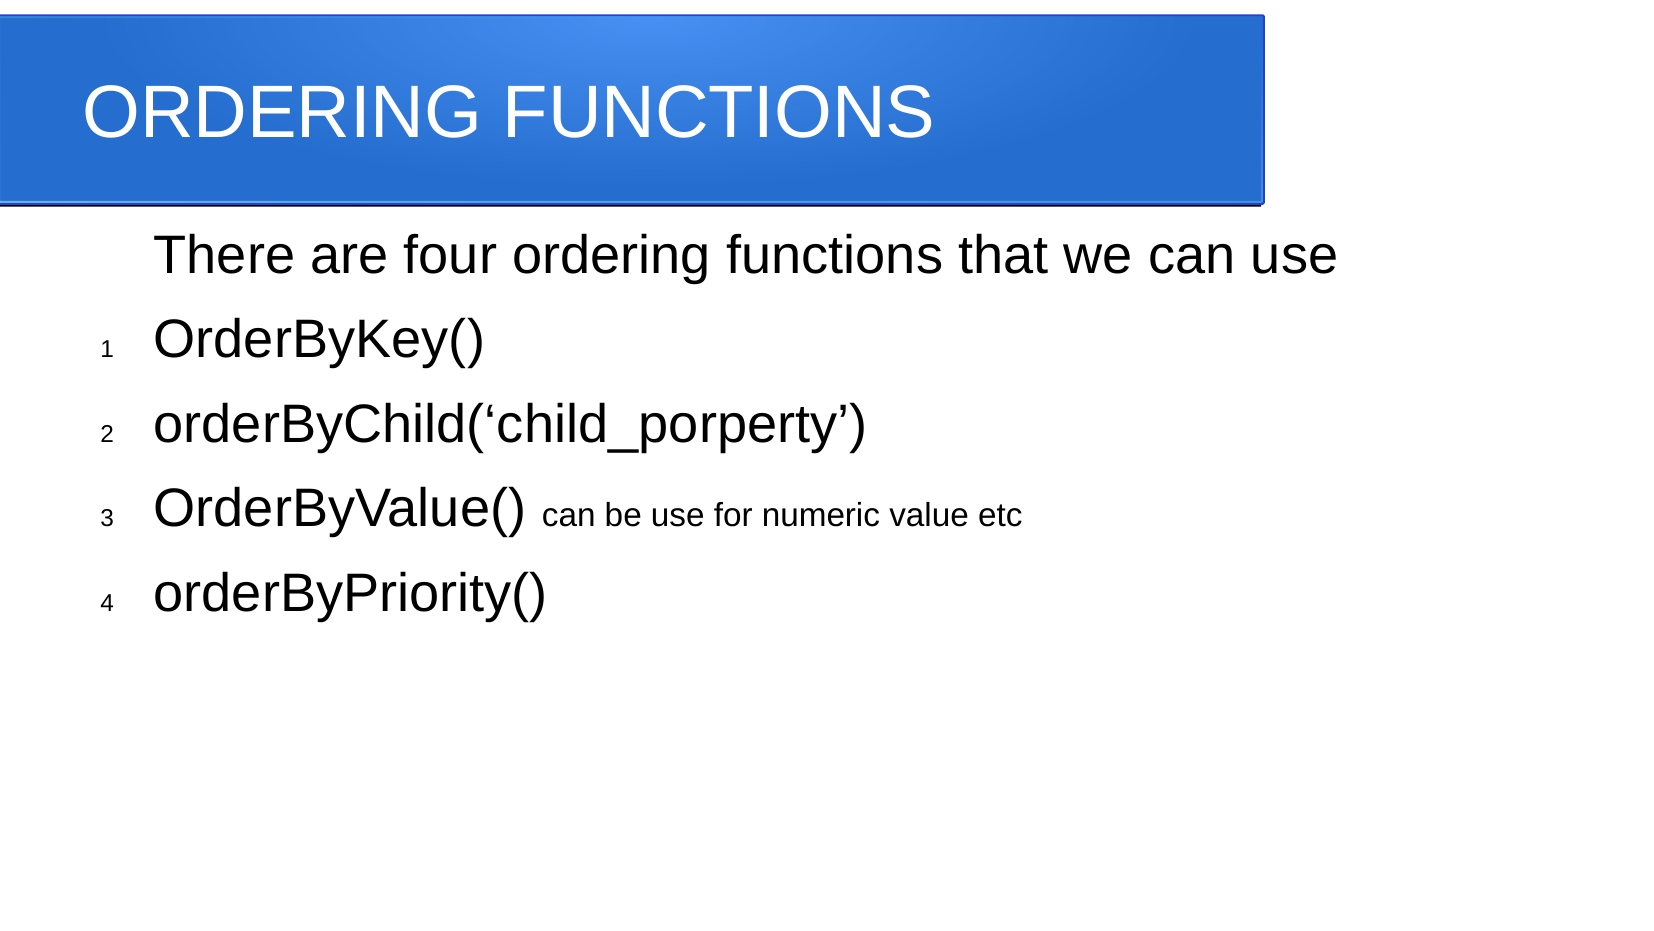

# ORDERING FUNCTIONS
There are four ordering functions that we can use
OrderByKey()
orderByChild(‘child_porperty’)
OrderByValue() can be use for numeric value etc
orderByPriority()